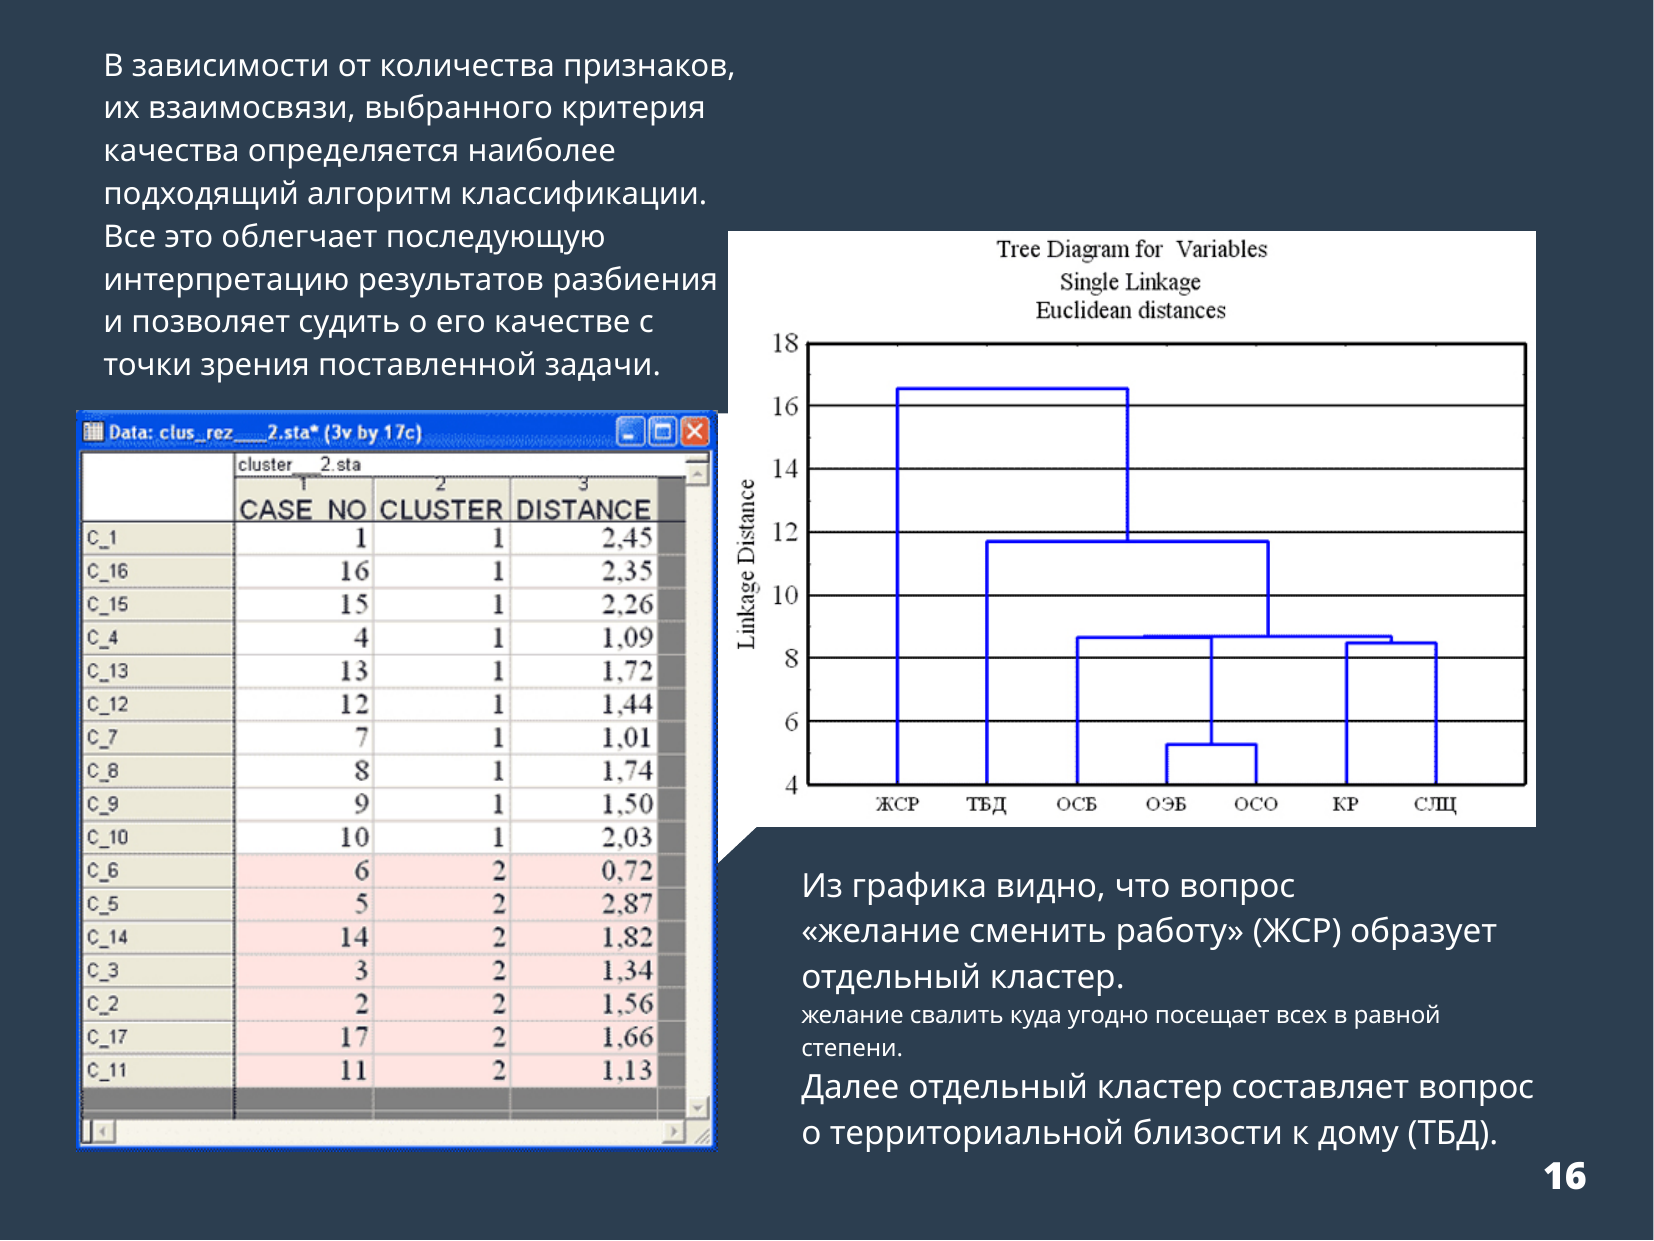

В зависимости от количества признаков, их взаимосвязи, выбранного критерия качества определяется наиболее подходящий алгоритм классификации. Все это облегчает последующую интерпретацию результатов разбиения и позволяет судить о его качестве с точки зрения поставленной задачи.
# Из графика видно, что вопрос «желание сменить работу» (ЖСР) образует отдельный кластер. желание свалить куда угодно посещает всех в равной степени. Далее отдельный кластер составляет вопрос о территориальной близости к дому (ТБД).
16